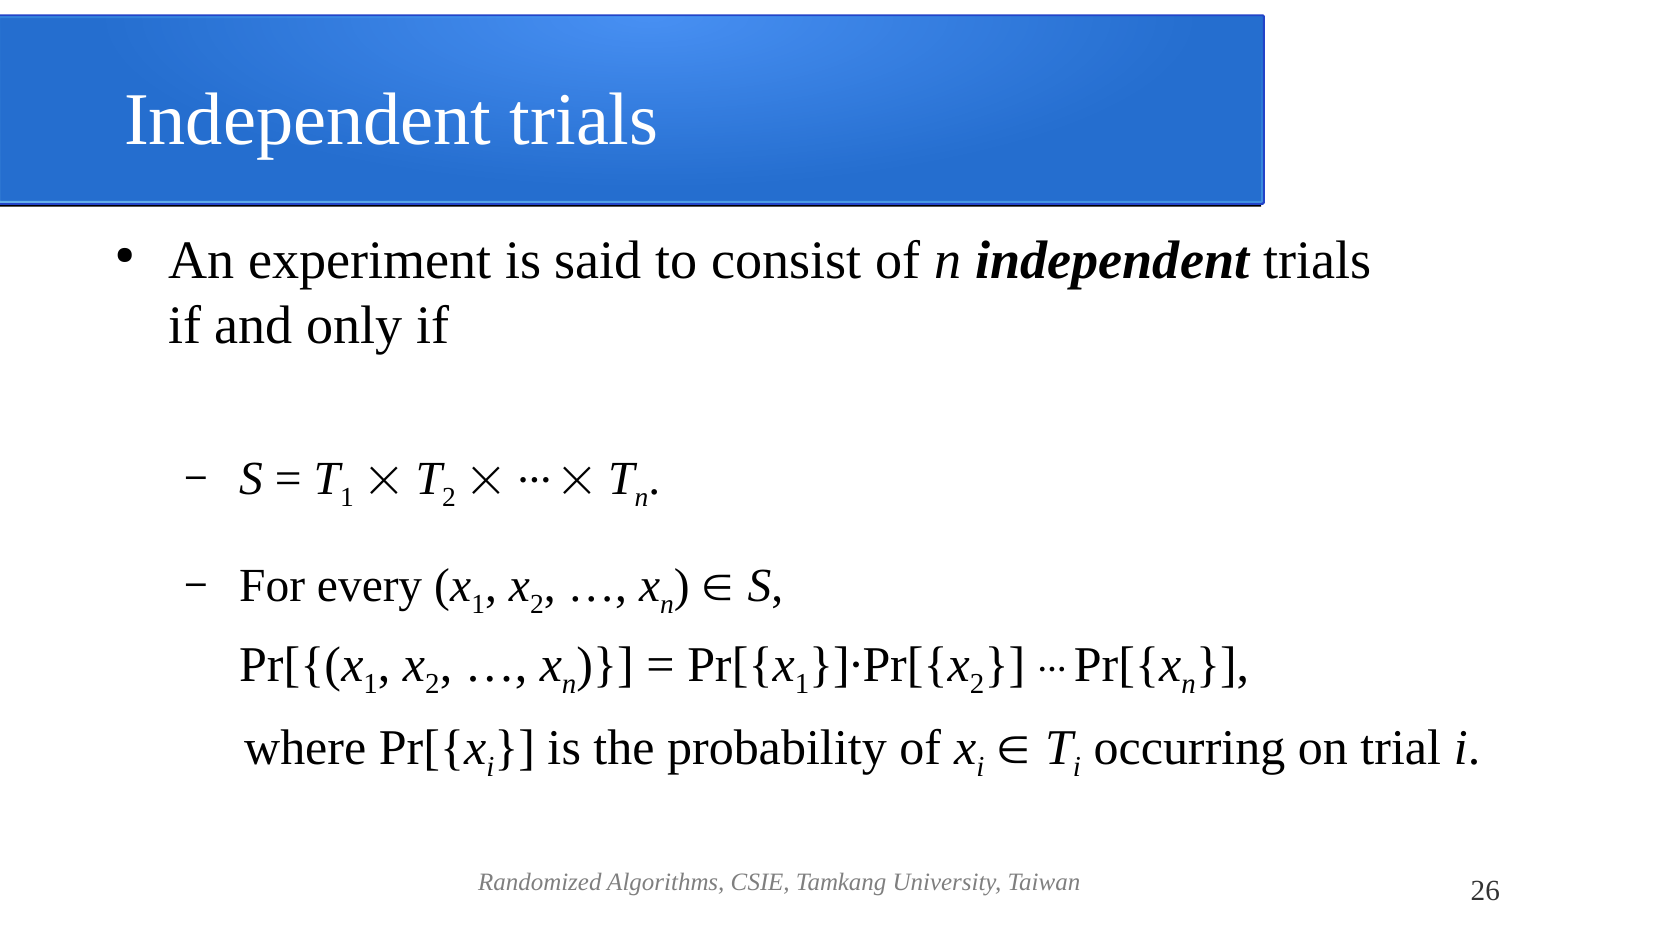

# Independent trials
An experiment is said to consist of n independent trials 		 if and only if
S = T1  T2  …  Tn.
For every (x1, x2, …, xn)  S,
Pr[{(x1, x2, …, xn)}] = Pr[{x1}]∙Pr[{x2}] … Pr[{xn}],
	 where Pr[{xi}] is the probability of xi  Ti occurring on trial i.
Randomized Algorithms, CSIE, Tamkang University, Taiwan
26